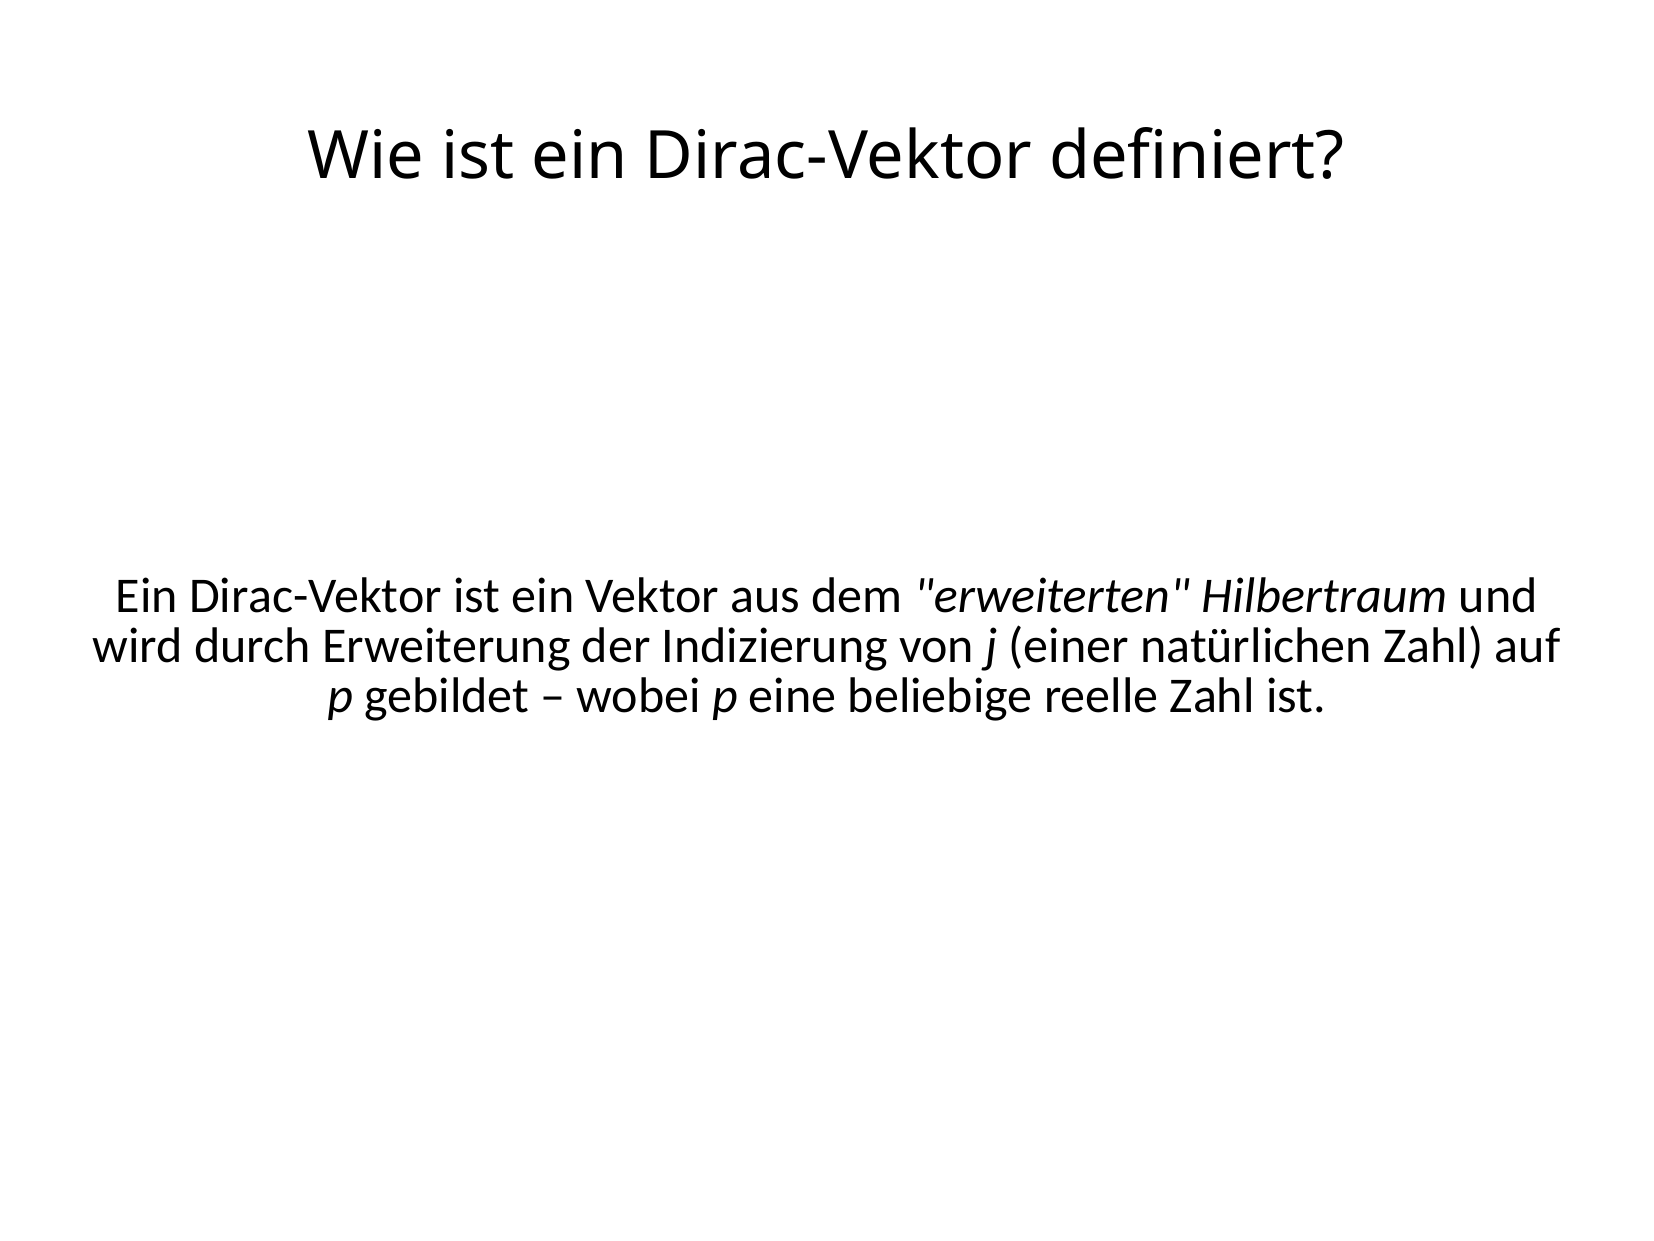

# Wie ist ein Dirac-Vektor definiert?
Ein Dirac-Vektor ist ein Vektor aus dem "erweiterten" Hilbertraum und wird durch Erweiterung der Indizierung von j (einer natürlichen Zahl) auf p gebildet – wobei p eine beliebige reelle Zahl ist.